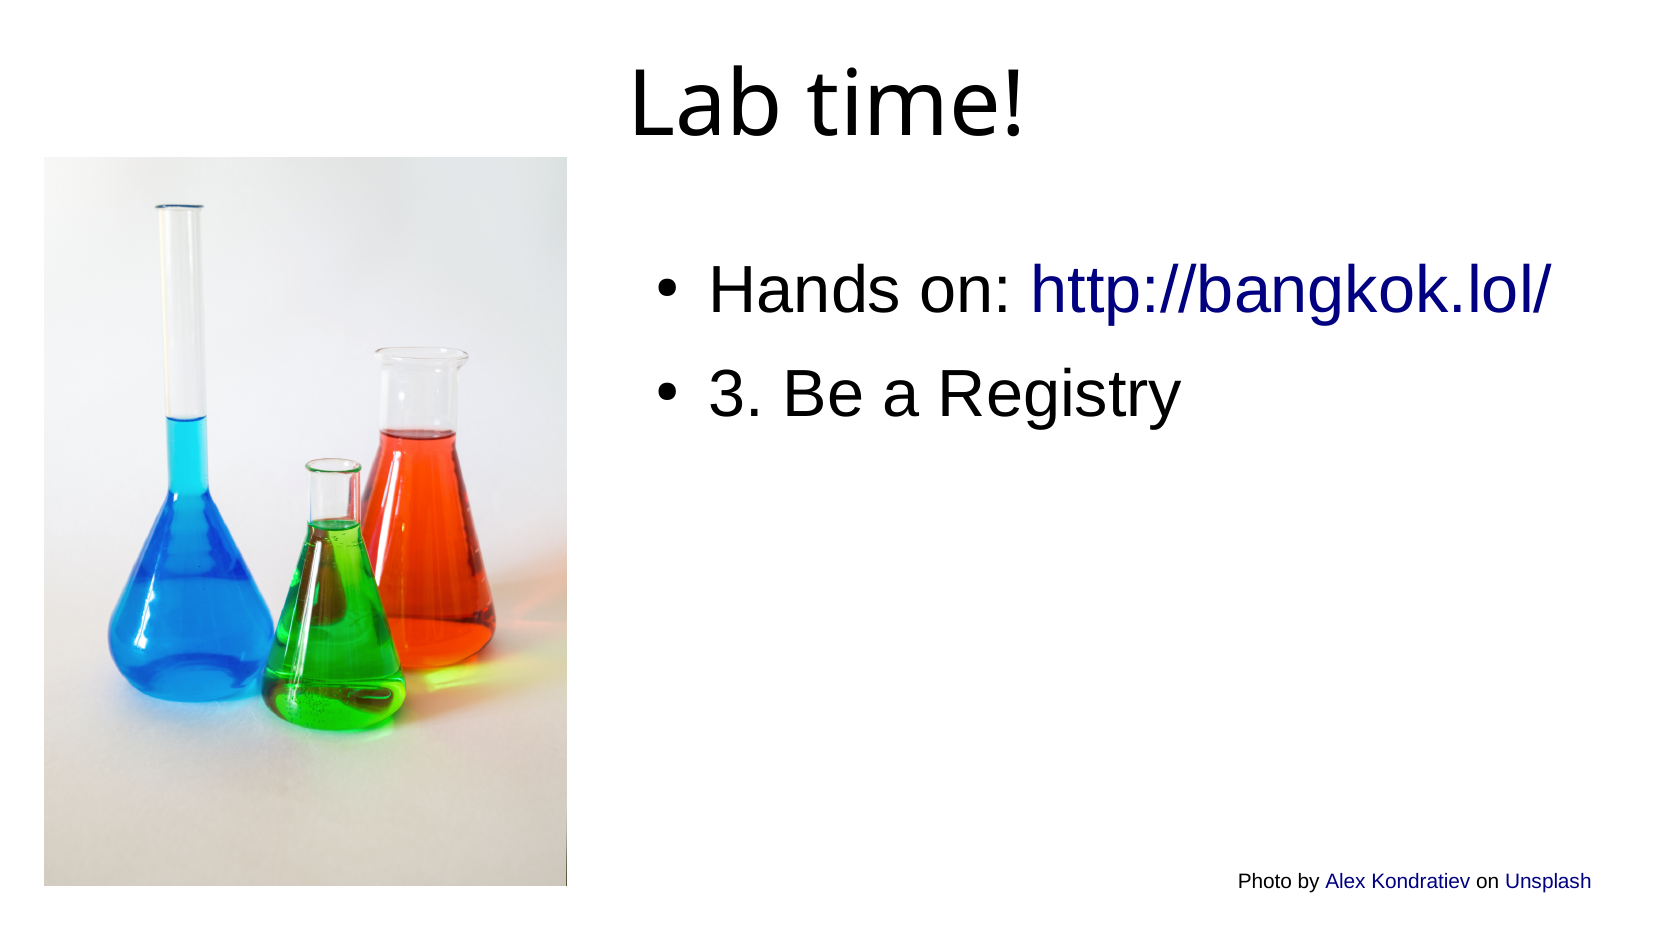

# Lab time!
Hands on: http://bangkok.lol/
3. Be a Registry
Photo by Alex Kondratiev on Unsplash